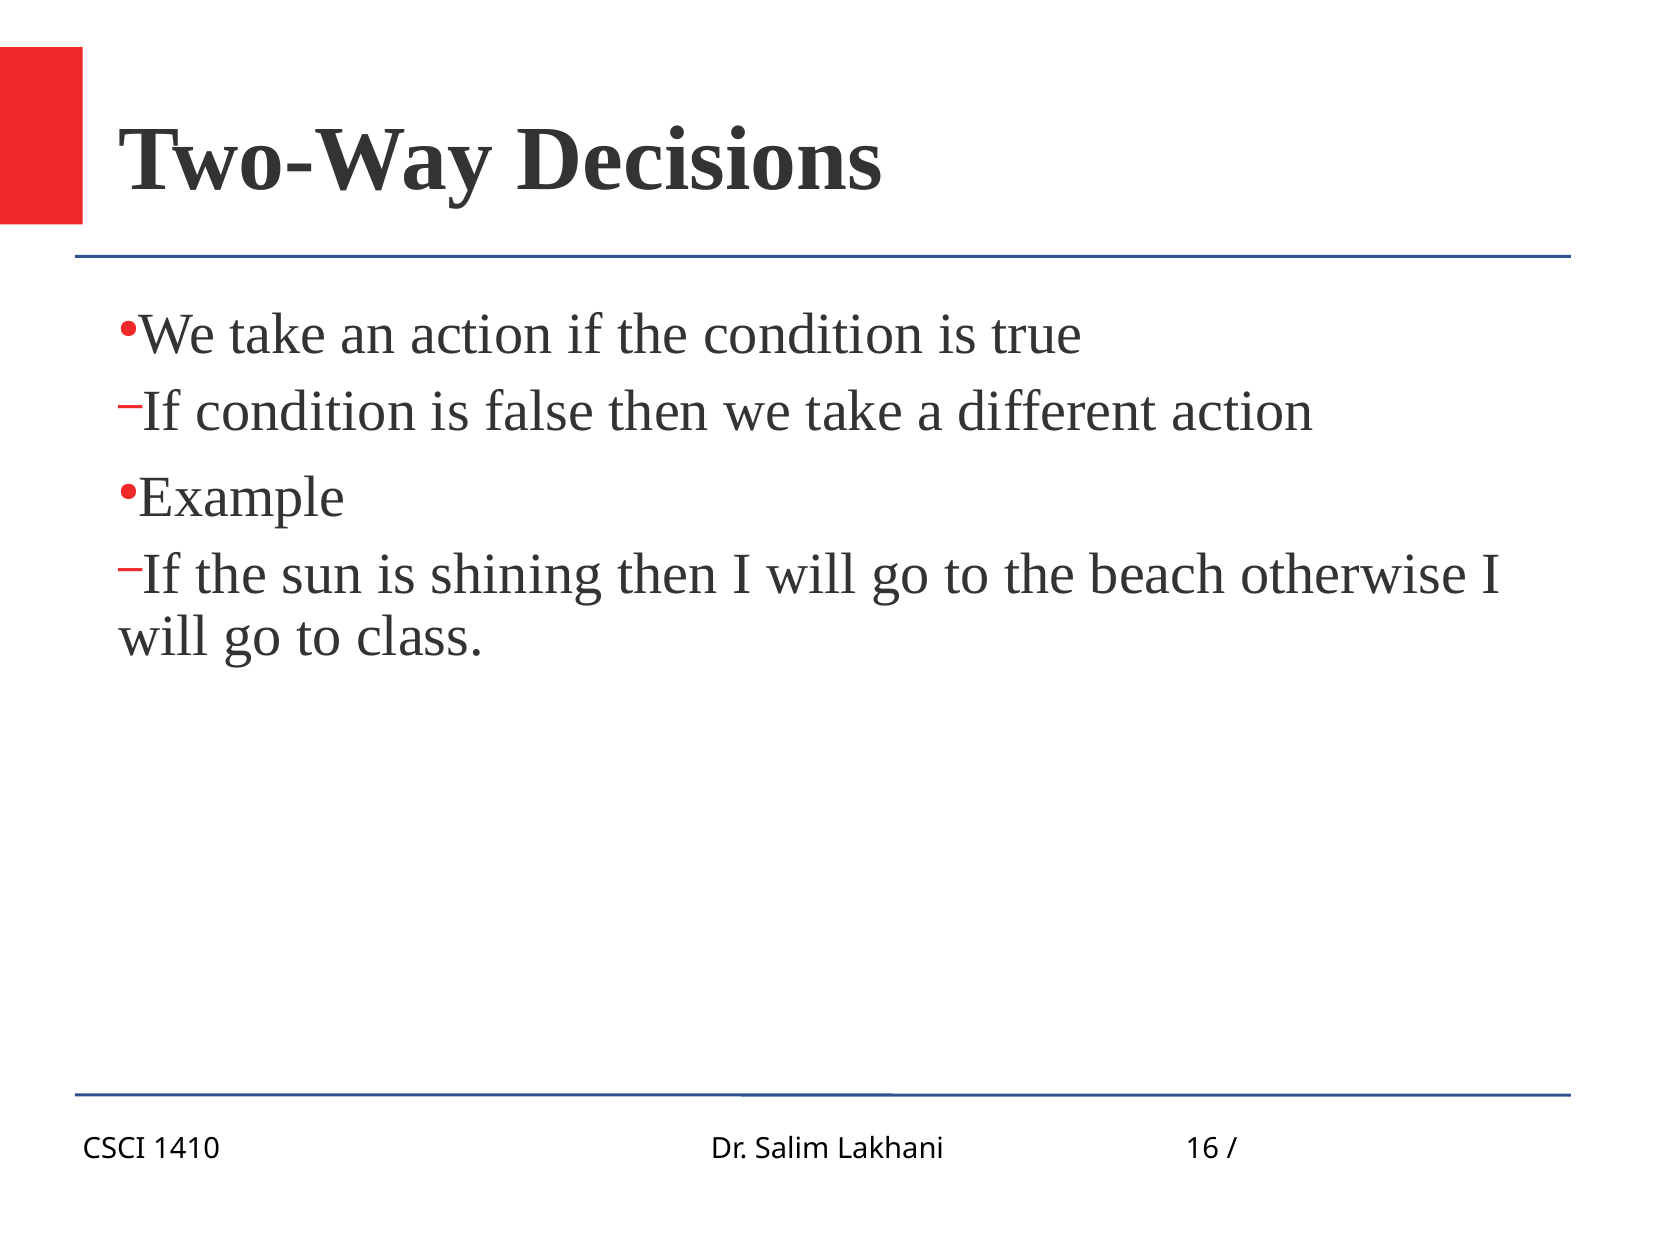

# Two-Way Decisions
We take an action if the condition is true
If condition is false then we take a different action
Example
If the sun is shining then I will go to the beach otherwise I will go to class.
CSCI 1410
Dr. Salim Lakhani